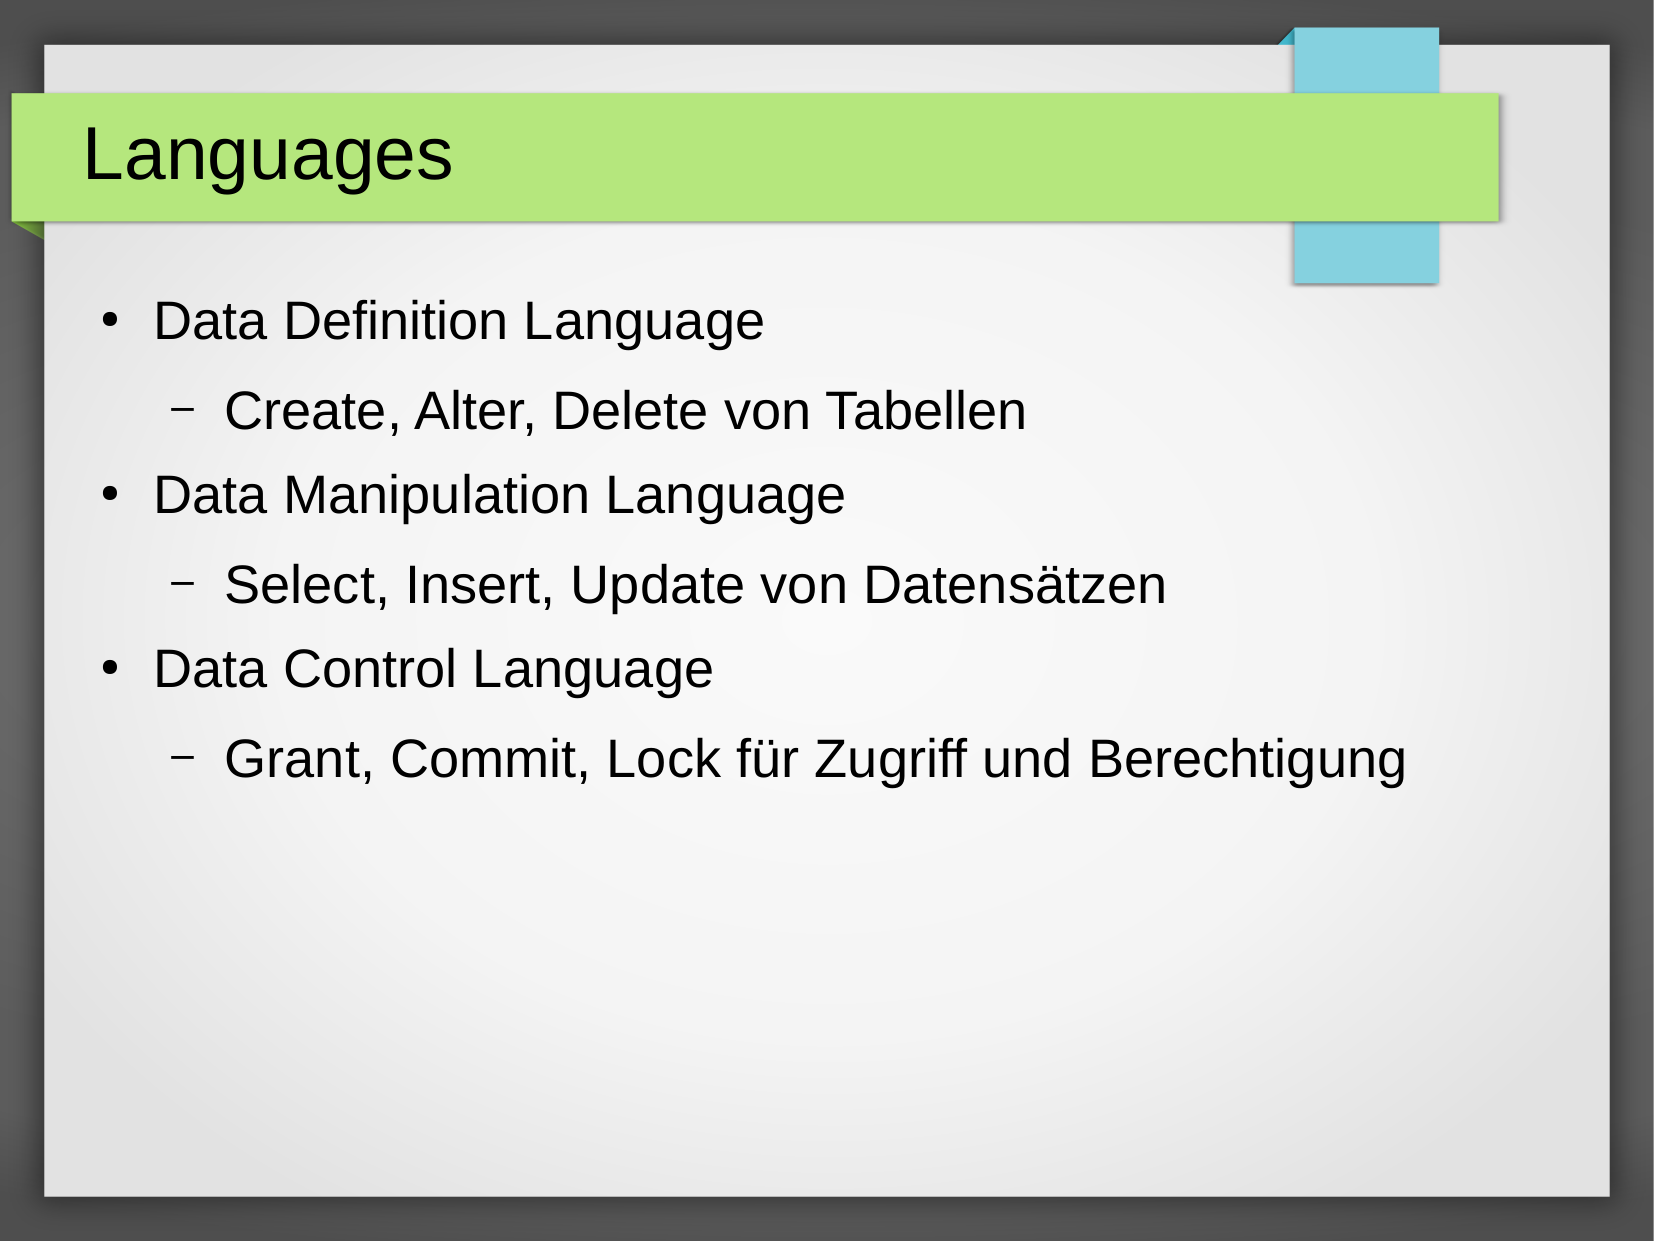

# Languages
Data Definition Language
Create, Alter, Delete von Tabellen
Data Manipulation Language
Select, Insert, Update von Datensätzen
Data Control Language
Grant, Commit, Lock für Zugriff und Berechtigung